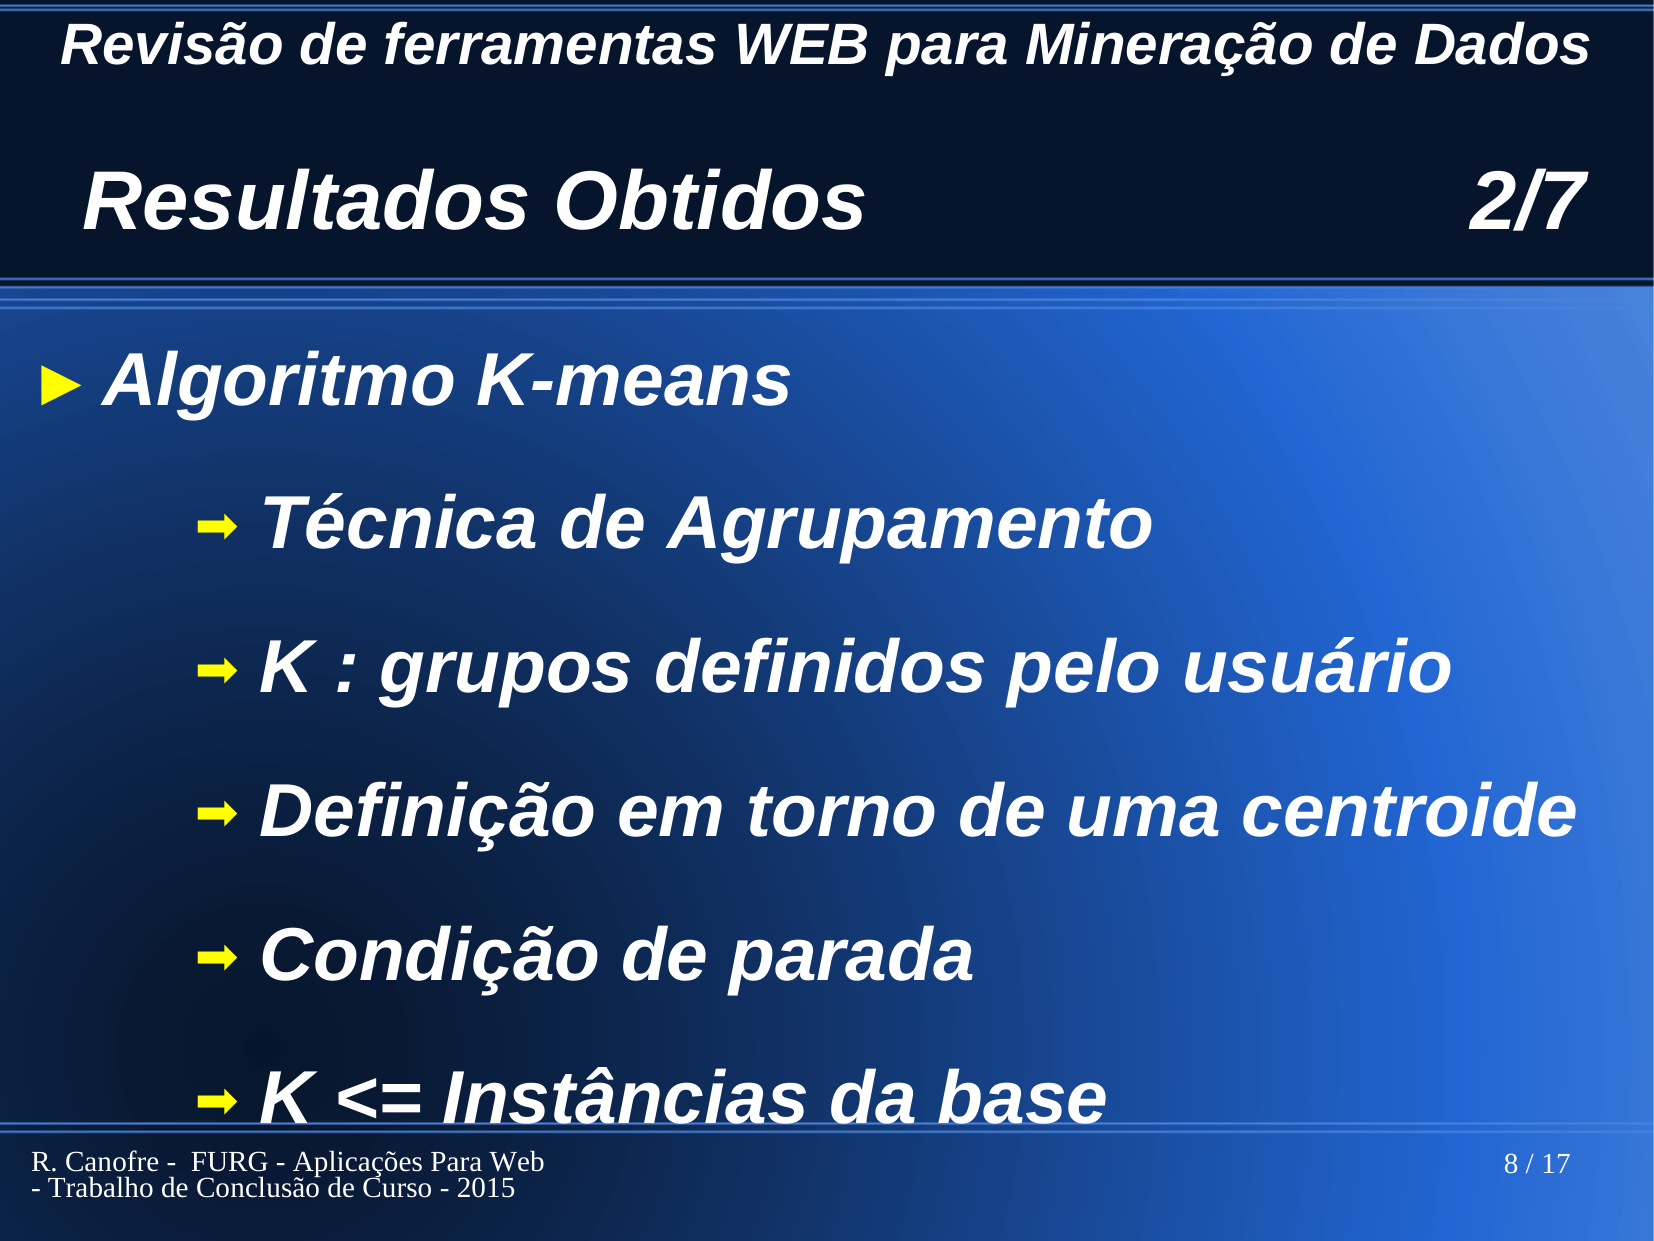

Revisão de ferramentas WEB para Mineração de Dados
Resultados Obtidos 2/7
# Algoritmo K-means
 Técnica de Agrupamento
 K : grupos definidos pelo usuário
 Definição em torno de uma centroide
 Condição de parada
 K <= Instâncias da base
R. Canofre - FURG - Aplicações Para Web - Trabalho de Conclusão de Curso - 2015
8